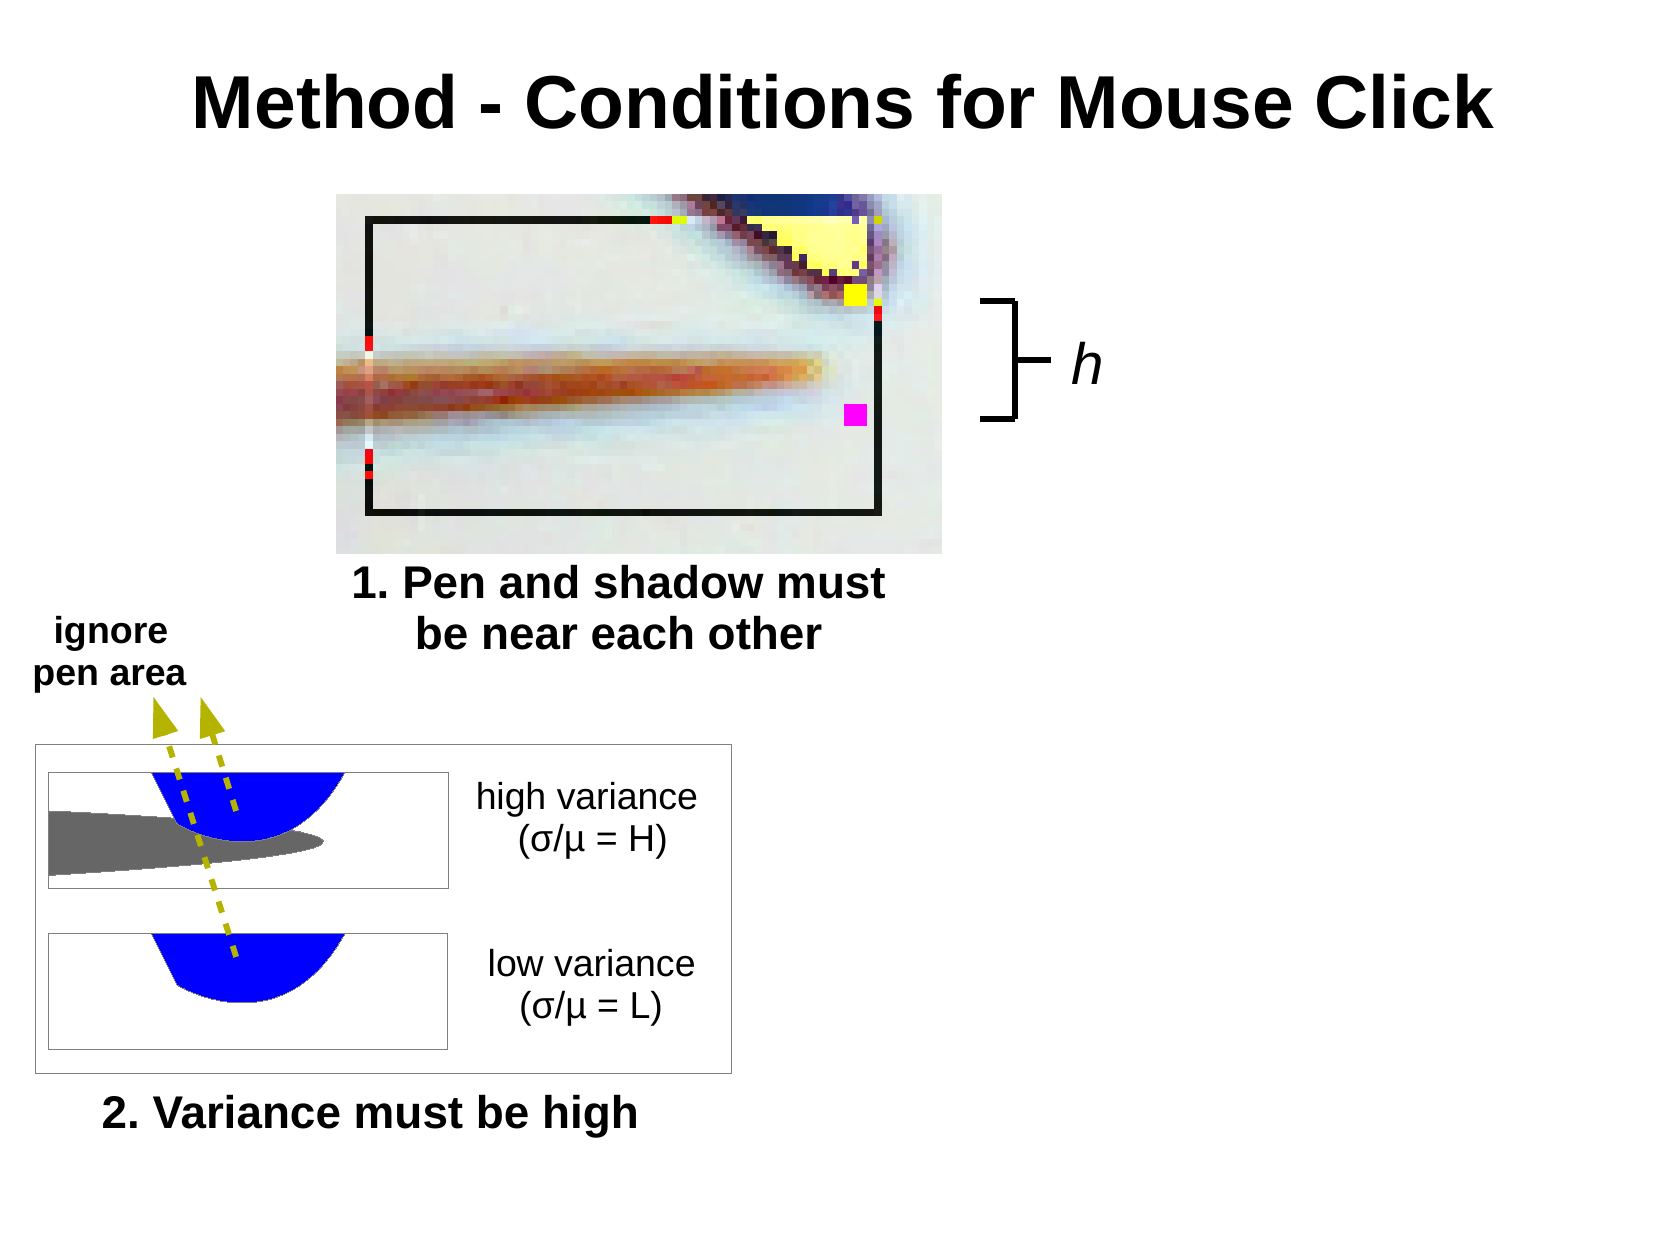

Method - Conditions for Mouse Click
h
1. Pen and shadow must
 be near each other
 ignore
pen area
high variance
 (σ/µ = H)
low variance
 (σ/µ = L)
2. Variance must be high